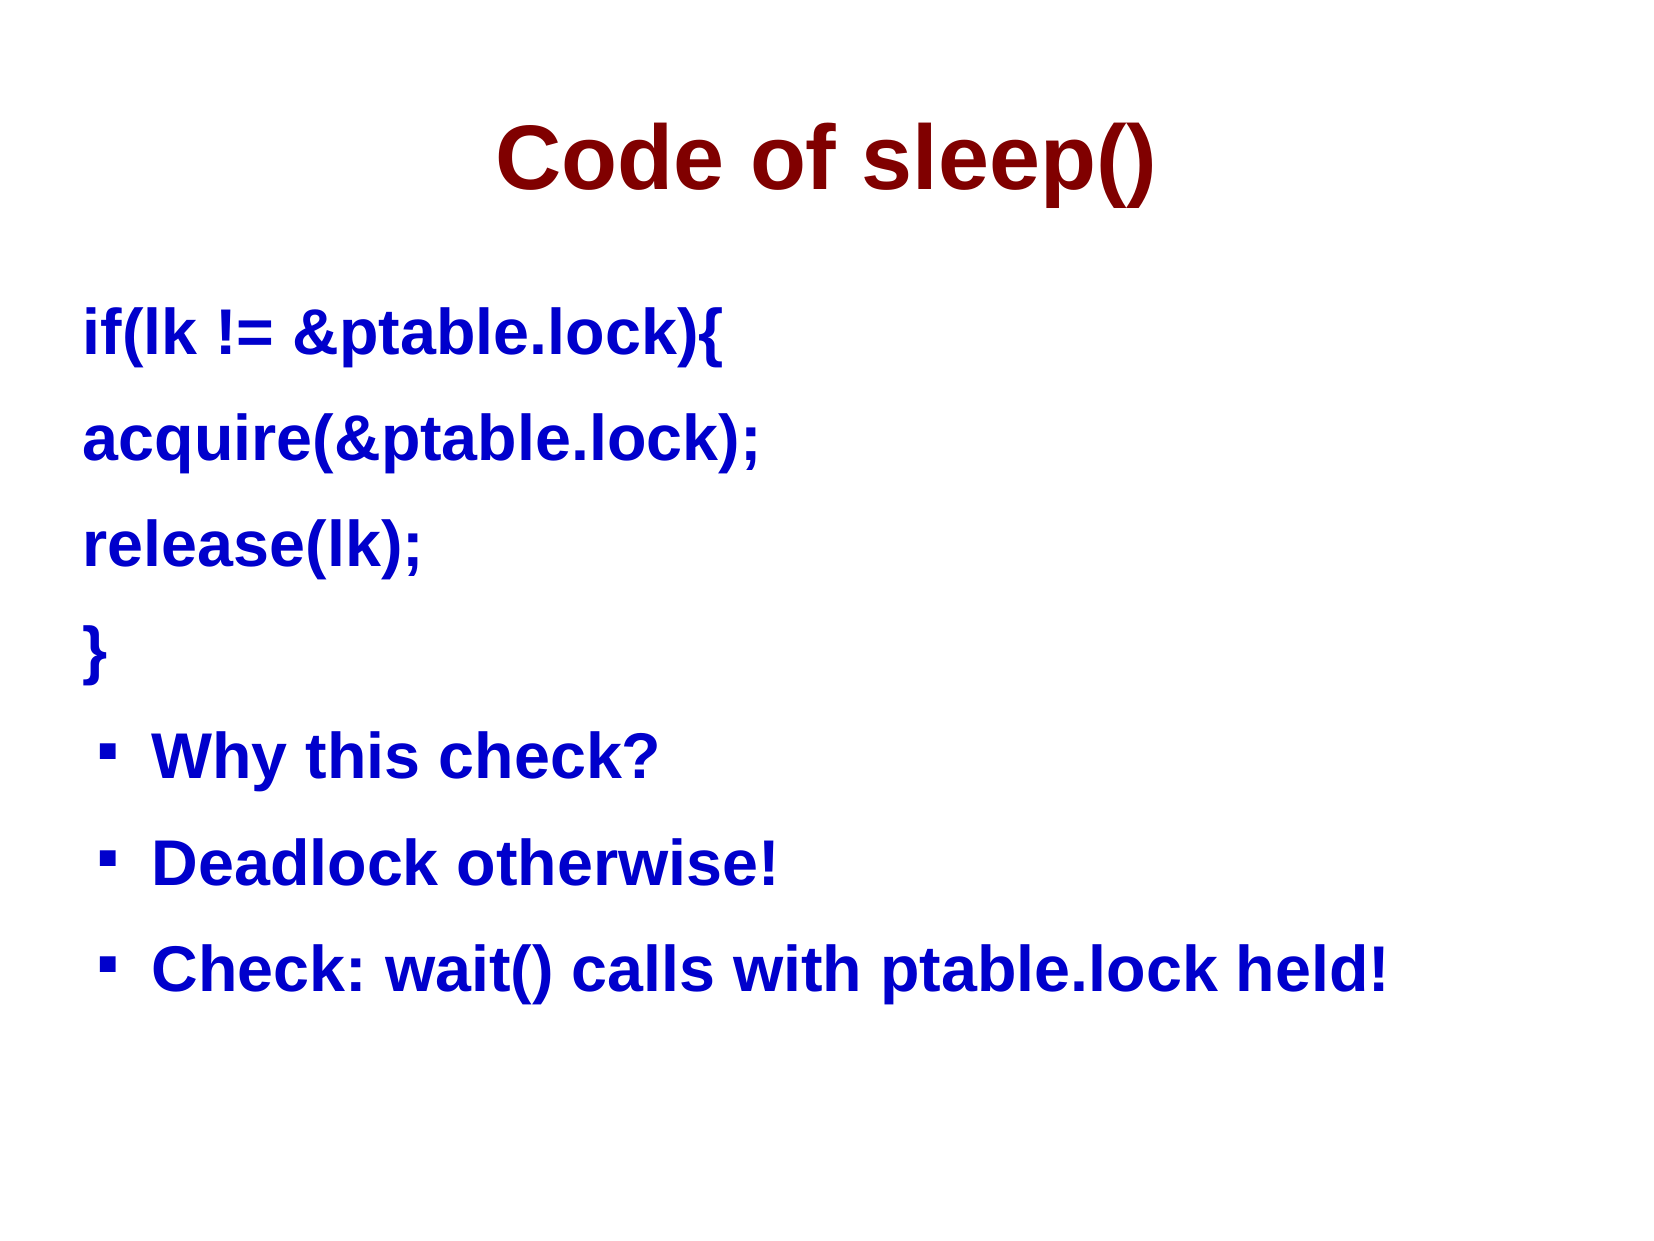

# Code of sleep()
if(lk != &ptable.lock){
acquire(&ptable.lock);
release(lk);
}
Why this check?
Deadlock otherwise!
Check: wait() calls with ptable.lock held!